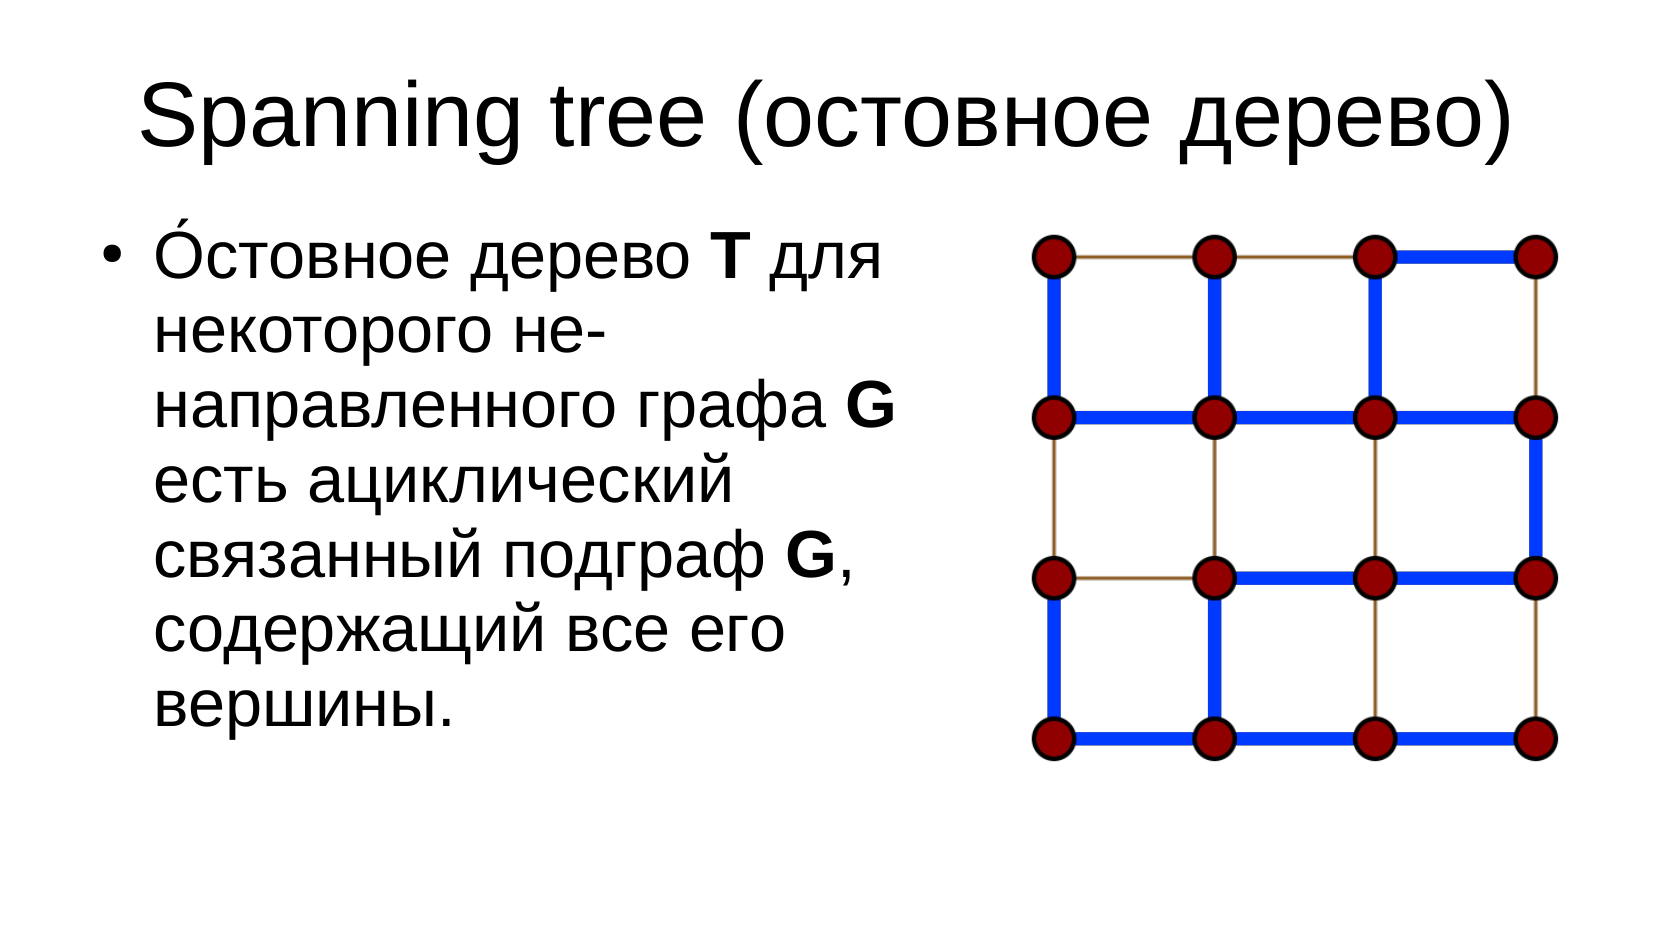

# Spanning tree (остовное дерево)
О́стовное дерево T для некоторого не-направленного графа G есть ациклический связанный подграф G, содержащий все его вершины.